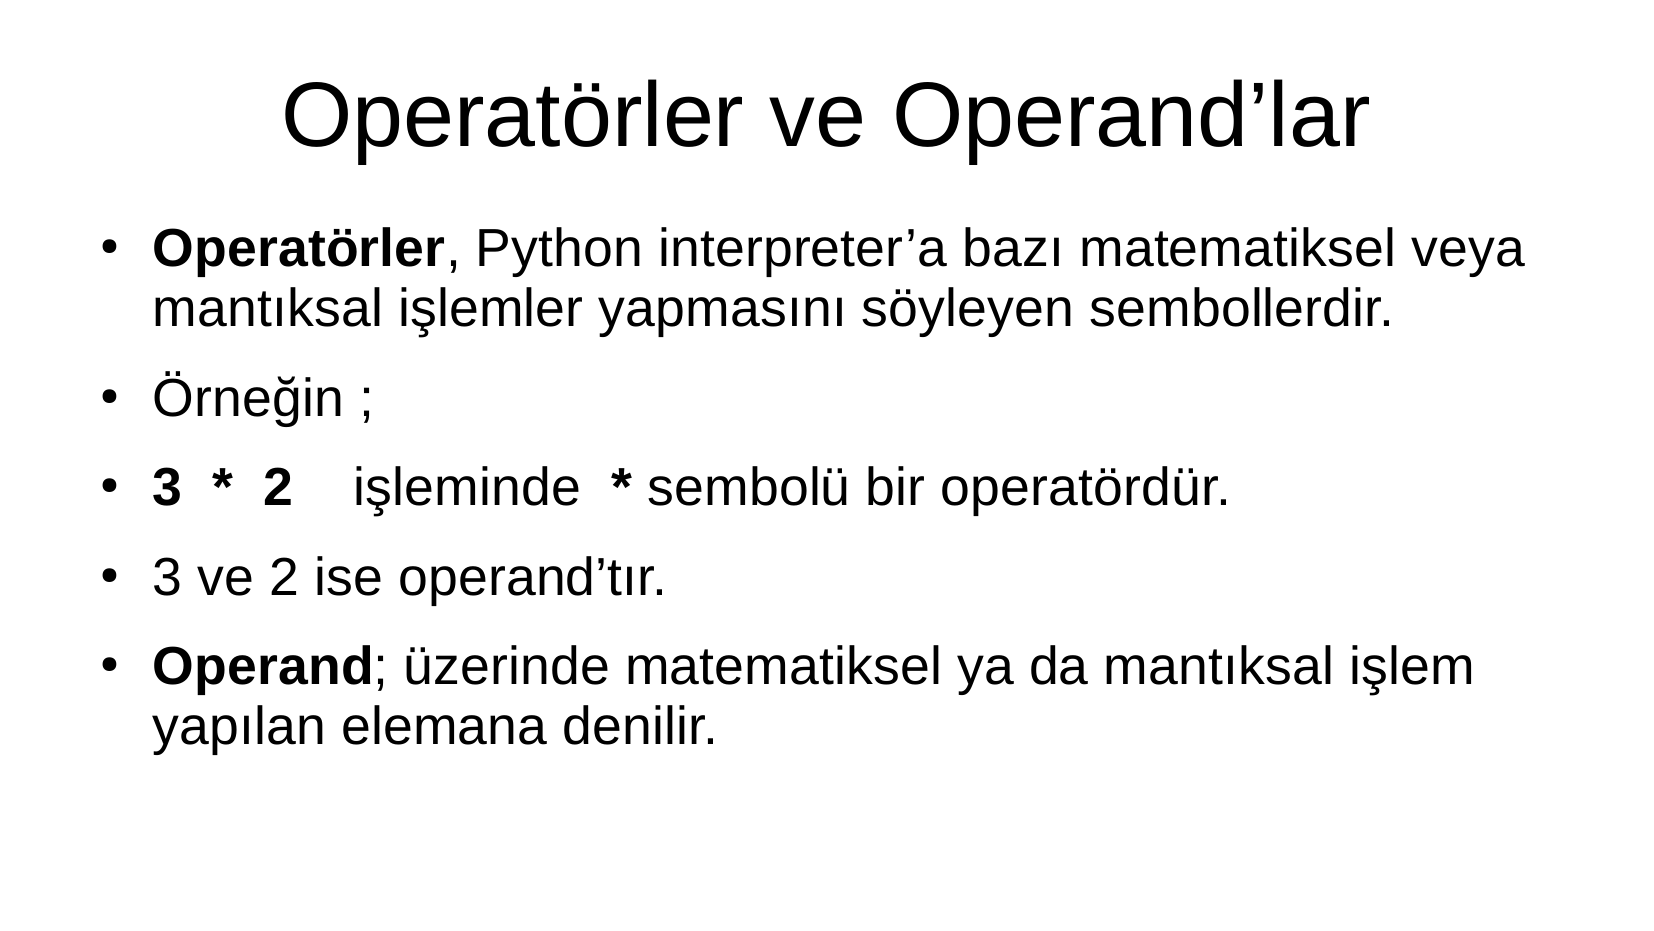

# Operatörler ve Operand’lar
Operatörler, Python interpreter’a bazı matematiksel veya mantıksal işlemler yapmasını söyleyen sembollerdir.
Örneğin ;
3 * 2 işleminde * sembolü bir operatördür.
3 ve 2 ise operand’tır.
Operand; üzerinde matematiksel ya da mantıksal işlem yapılan elemana denilir.